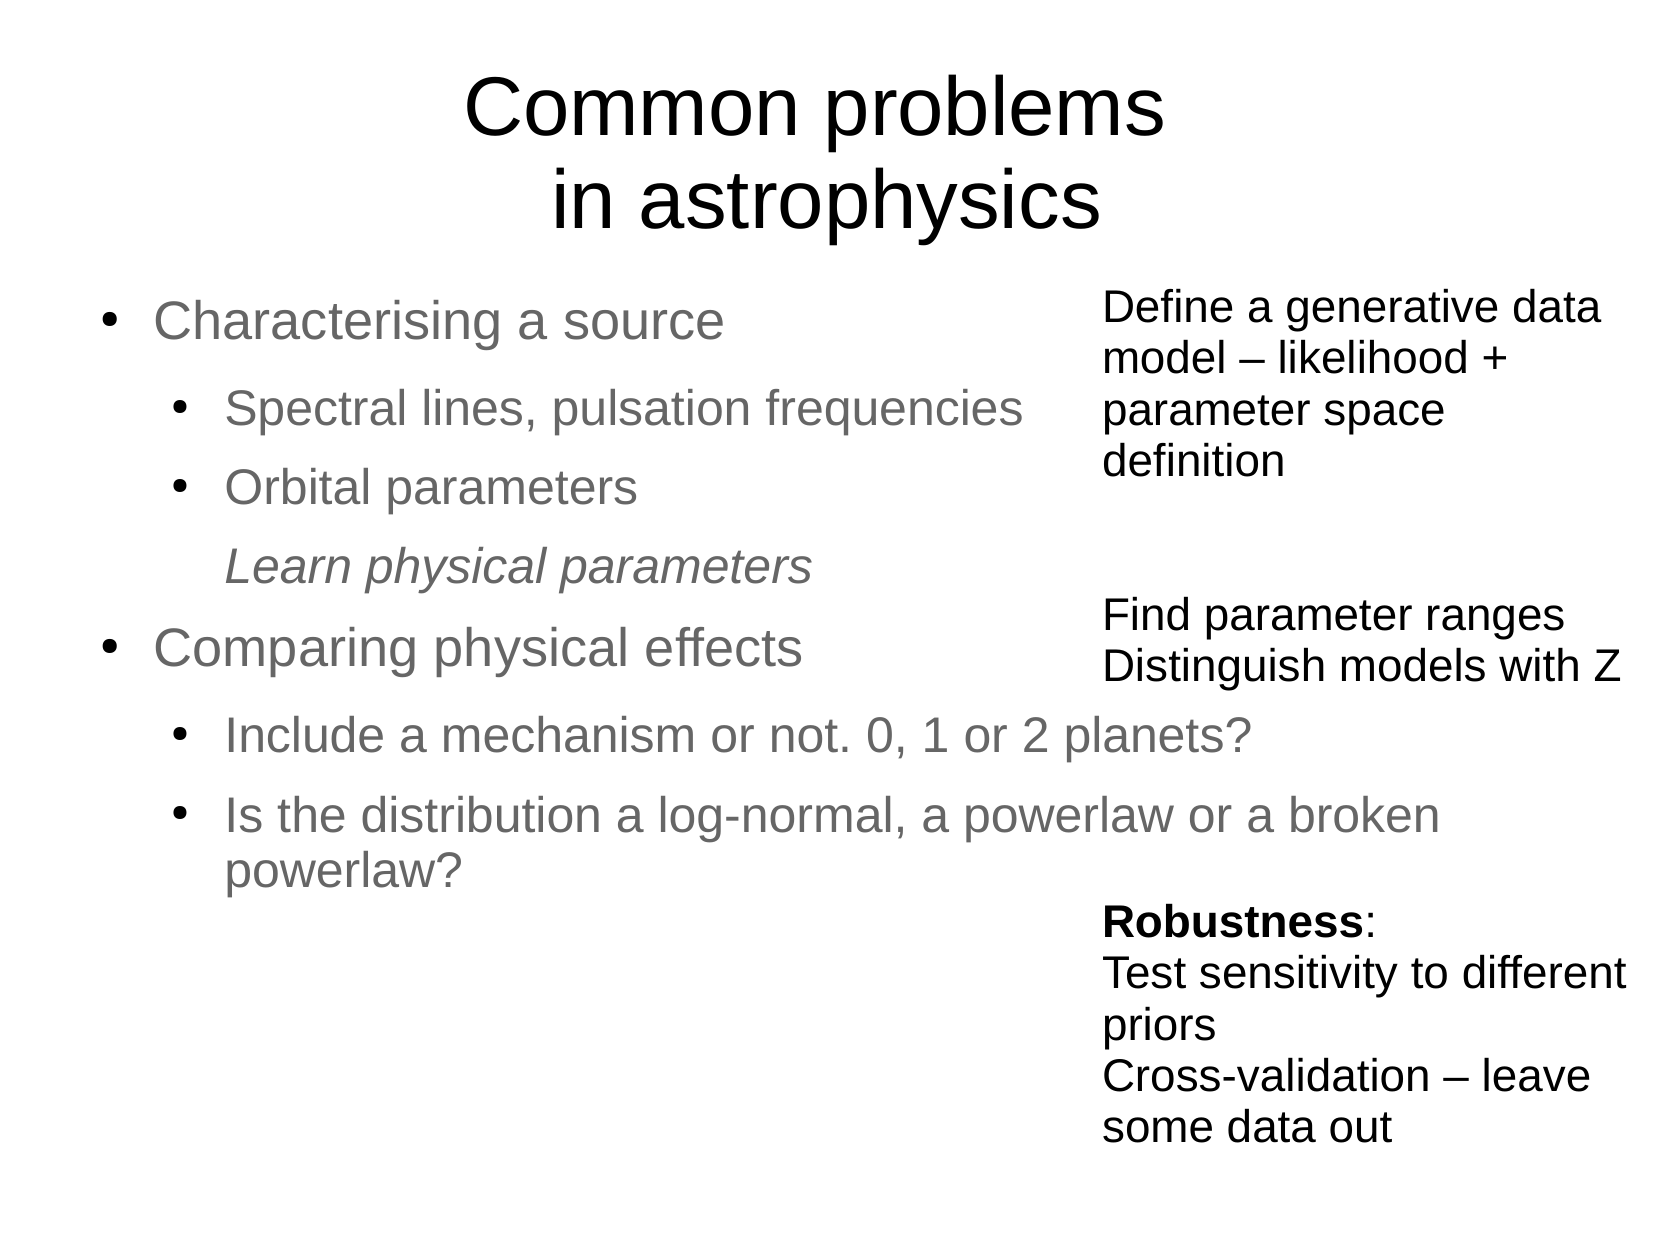

# Common problems in astrophysics
Define a generative data model – likelihood + parameter space definition
Find parameter ranges
Distinguish models with Z
Robustness:
Test sensitivity to different priors
Cross-validation – leave some data out
Characterising a source
Spectral lines, pulsation frequencies
Orbital parameters
Learn physical parameters
Comparing physical effects
Include a mechanism or not. 0, 1 or 2 planets?
Is the distribution a log-normal, a powerlaw or a broken powerlaw?